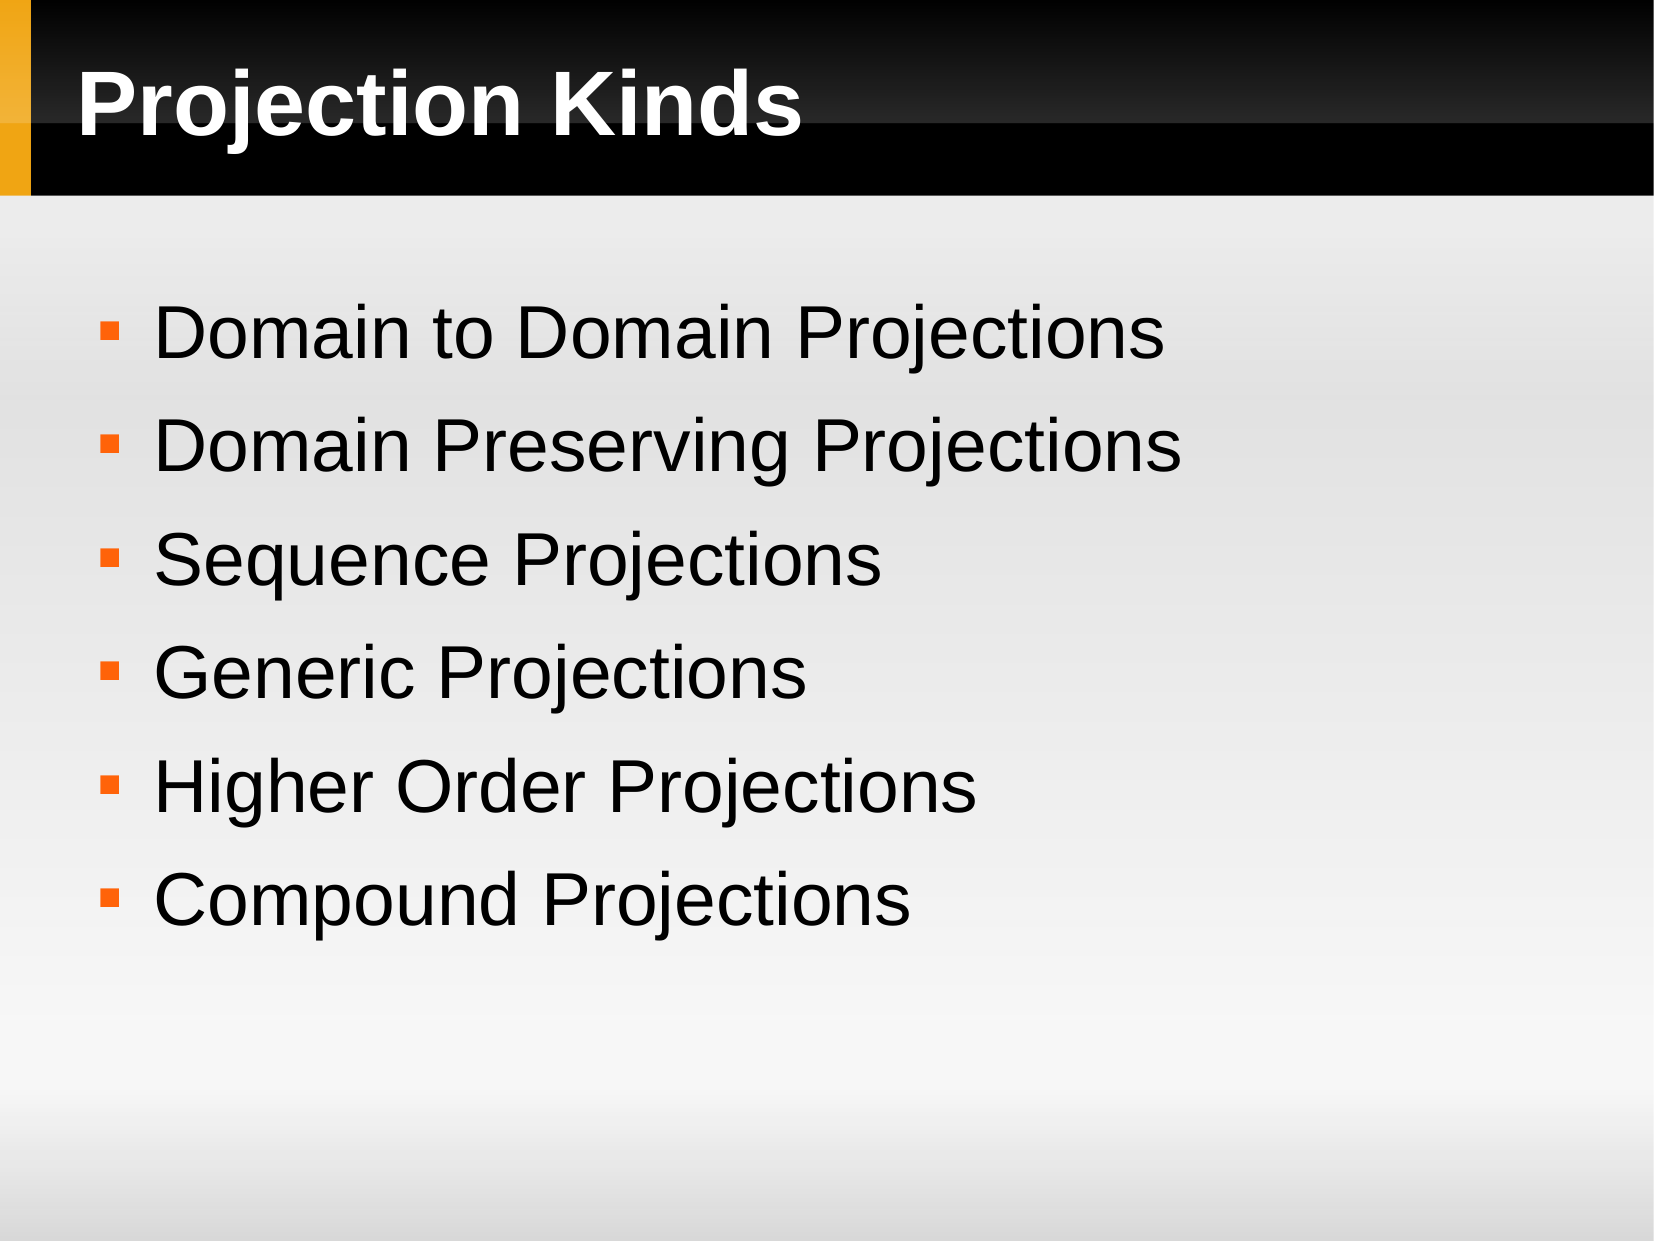

# Projection Kinds
Domain to Domain Projections
Domain Preserving Projections
Sequence Projections
Generic Projections
Higher Order Projections
Compound Projections